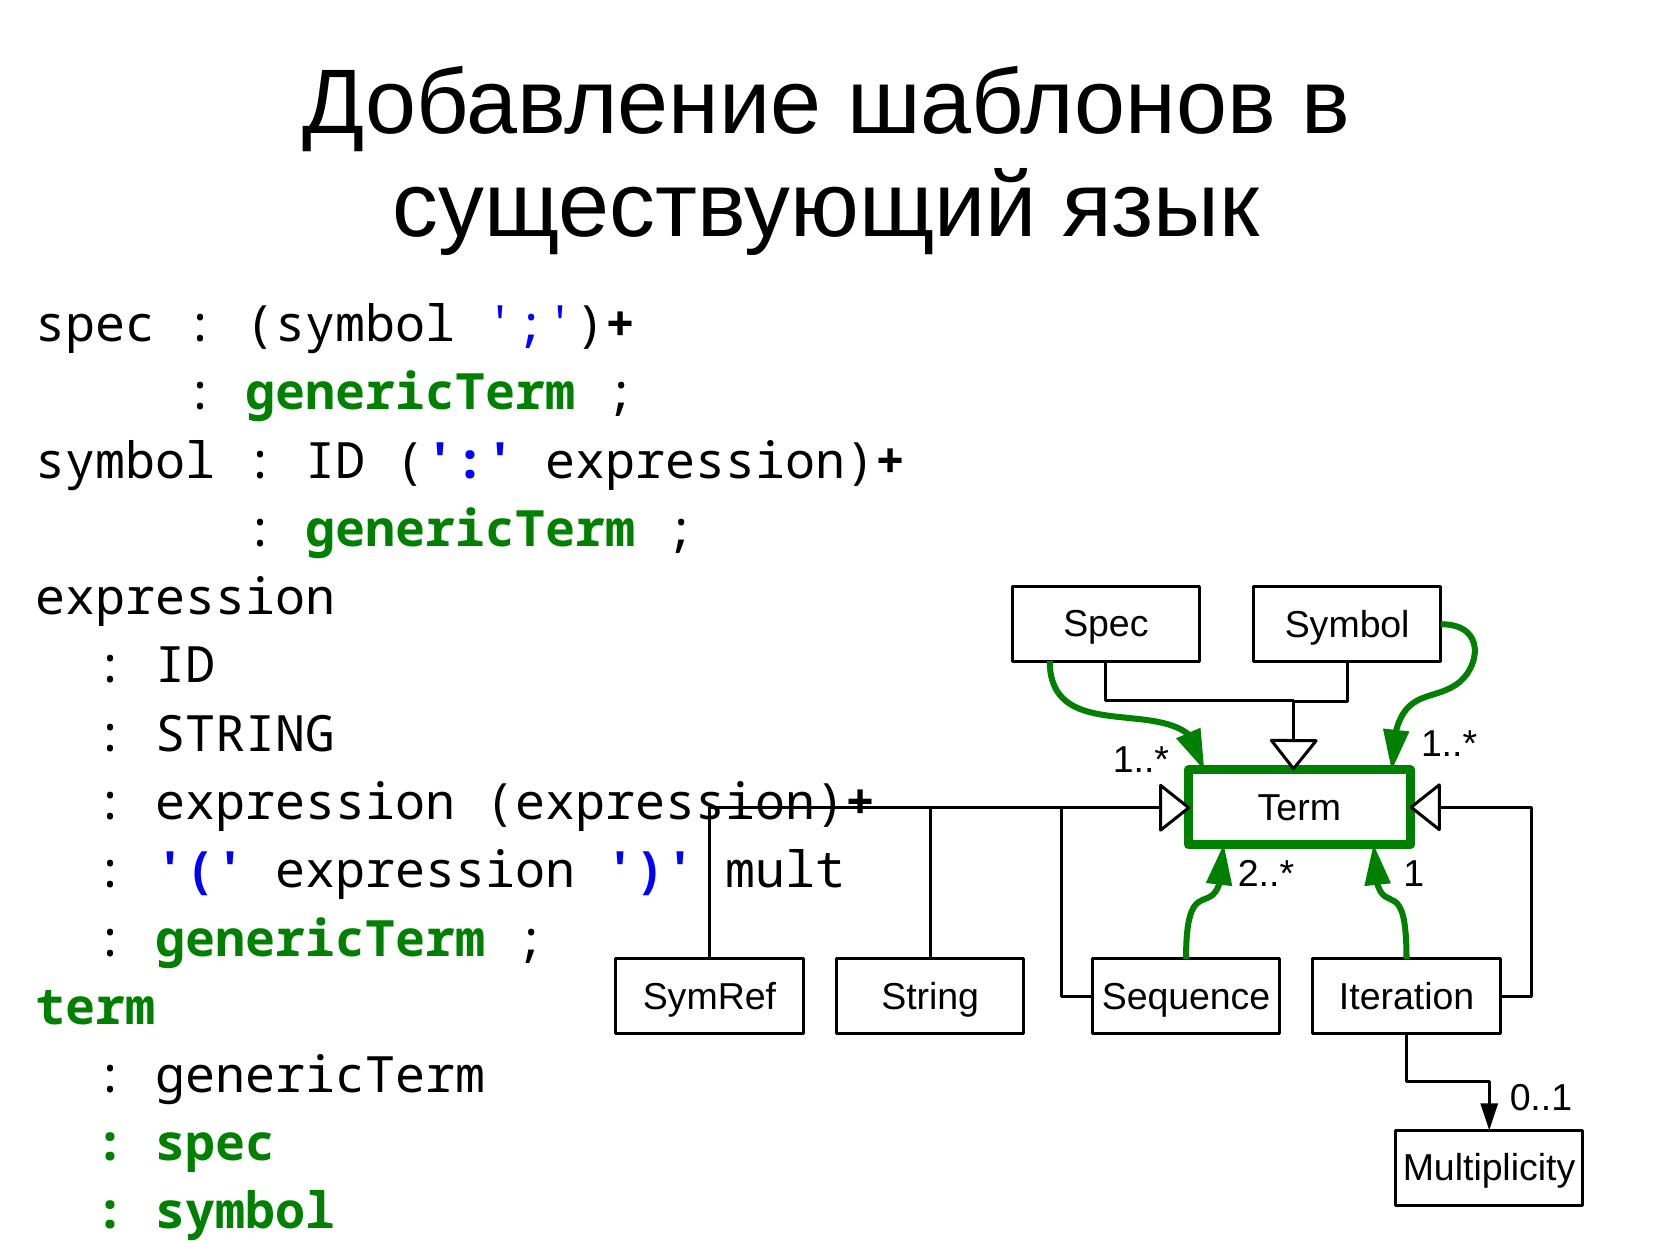

# Добавление шаблонов в существующий язык
spec : (symbol ';')+
 : genericTerm ;
symbol : ID (':' expression)+
 : genericTerm ;
expression
 : ID
 : STRING
 : expression (expression)+
 : '(' expression ')' mult
 : genericTerm ;
term
 : genericTerm
 : spec
 : symbol
 : expression ;
Spec
Symbol
1..*
1..*
Term
2..*
1
SymRef
String
Sequence
Iteration
0..1
Multiplicity